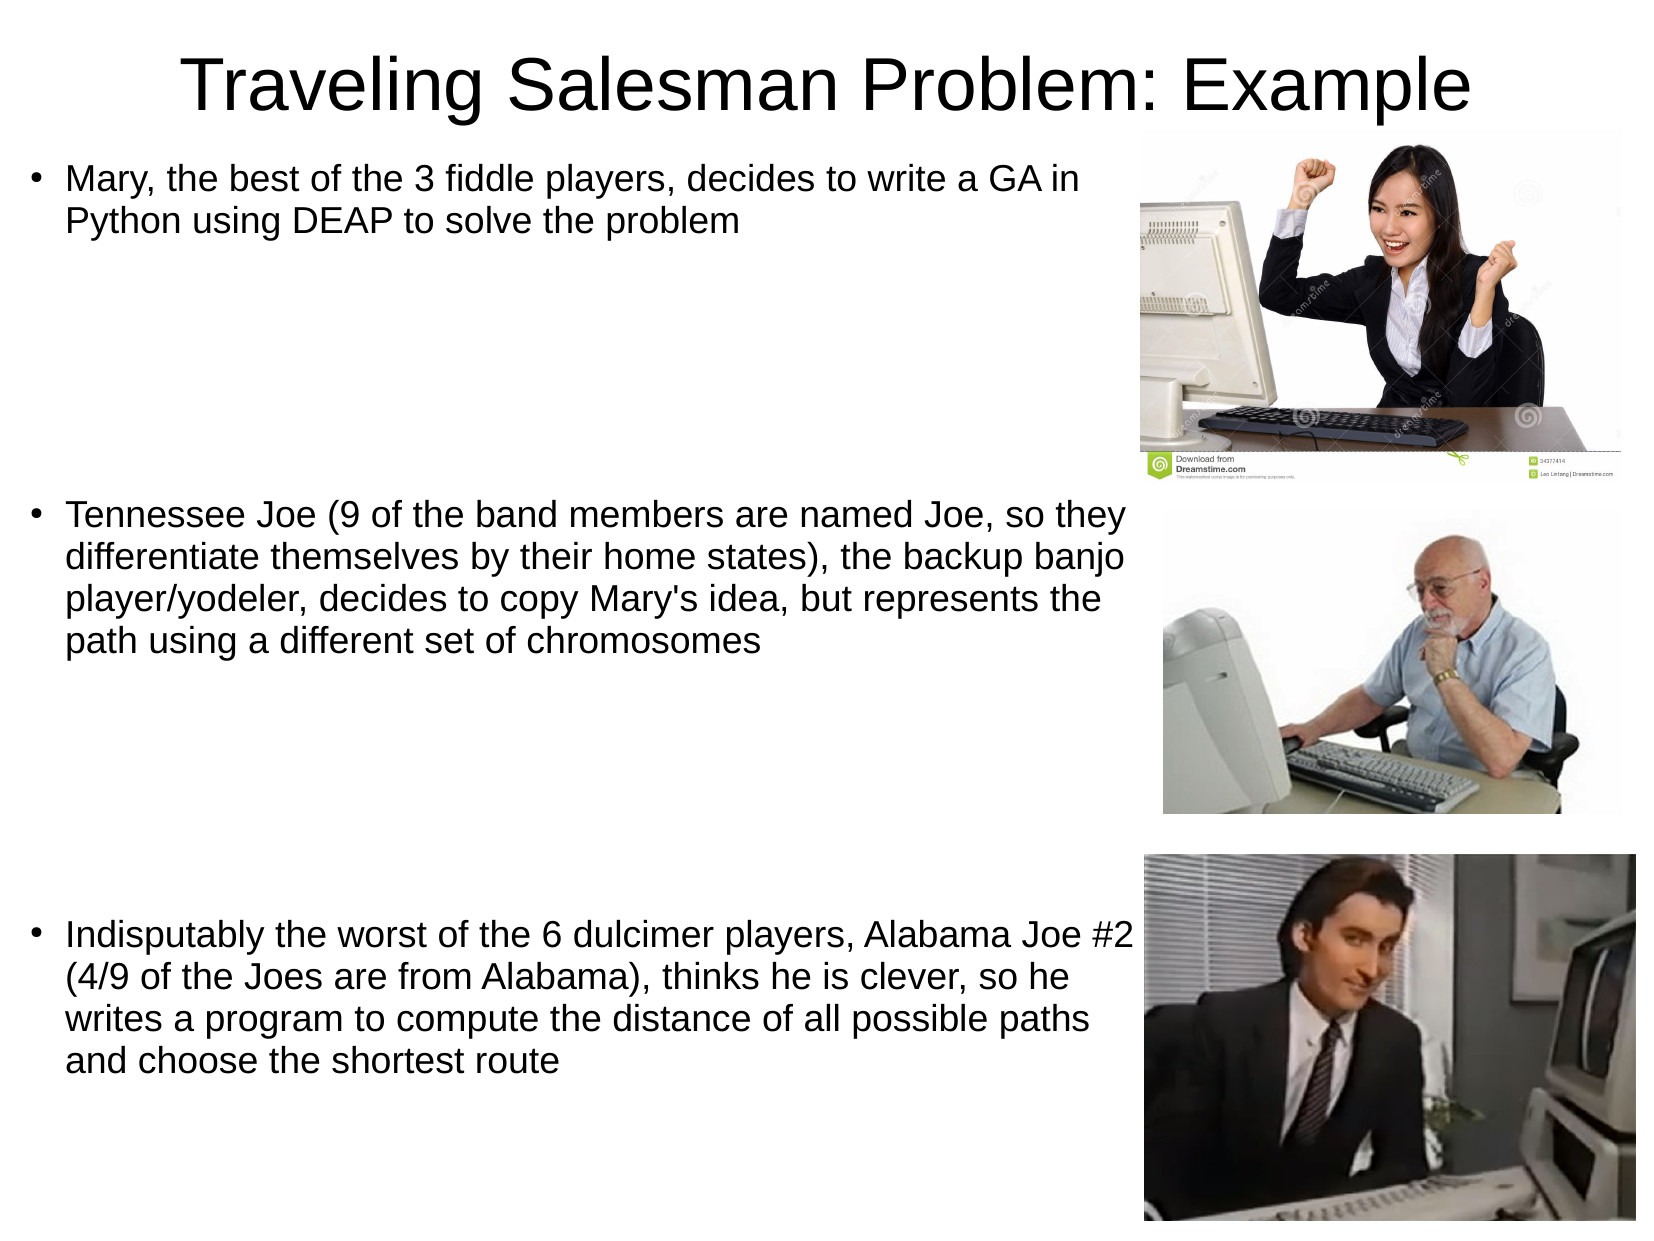

# Traveling Salesman Problem: Example
Mary, the best of the 3 fiddle players, decides to write a GA in Python using DEAP to solve the problem
Tennessee Joe (9 of the band members are named Joe, so they differentiate themselves by their home states), the backup banjo player/yodeler, decides to copy Mary's idea, but represents the path using a different set of chromosomes
Indisputably the worst of the 6 dulcimer players, Alabama Joe #2 (4/9 of the Joes are from Alabama), thinks he is clever, so he writes a program to compute the distance of all possible paths and choose the shortest route